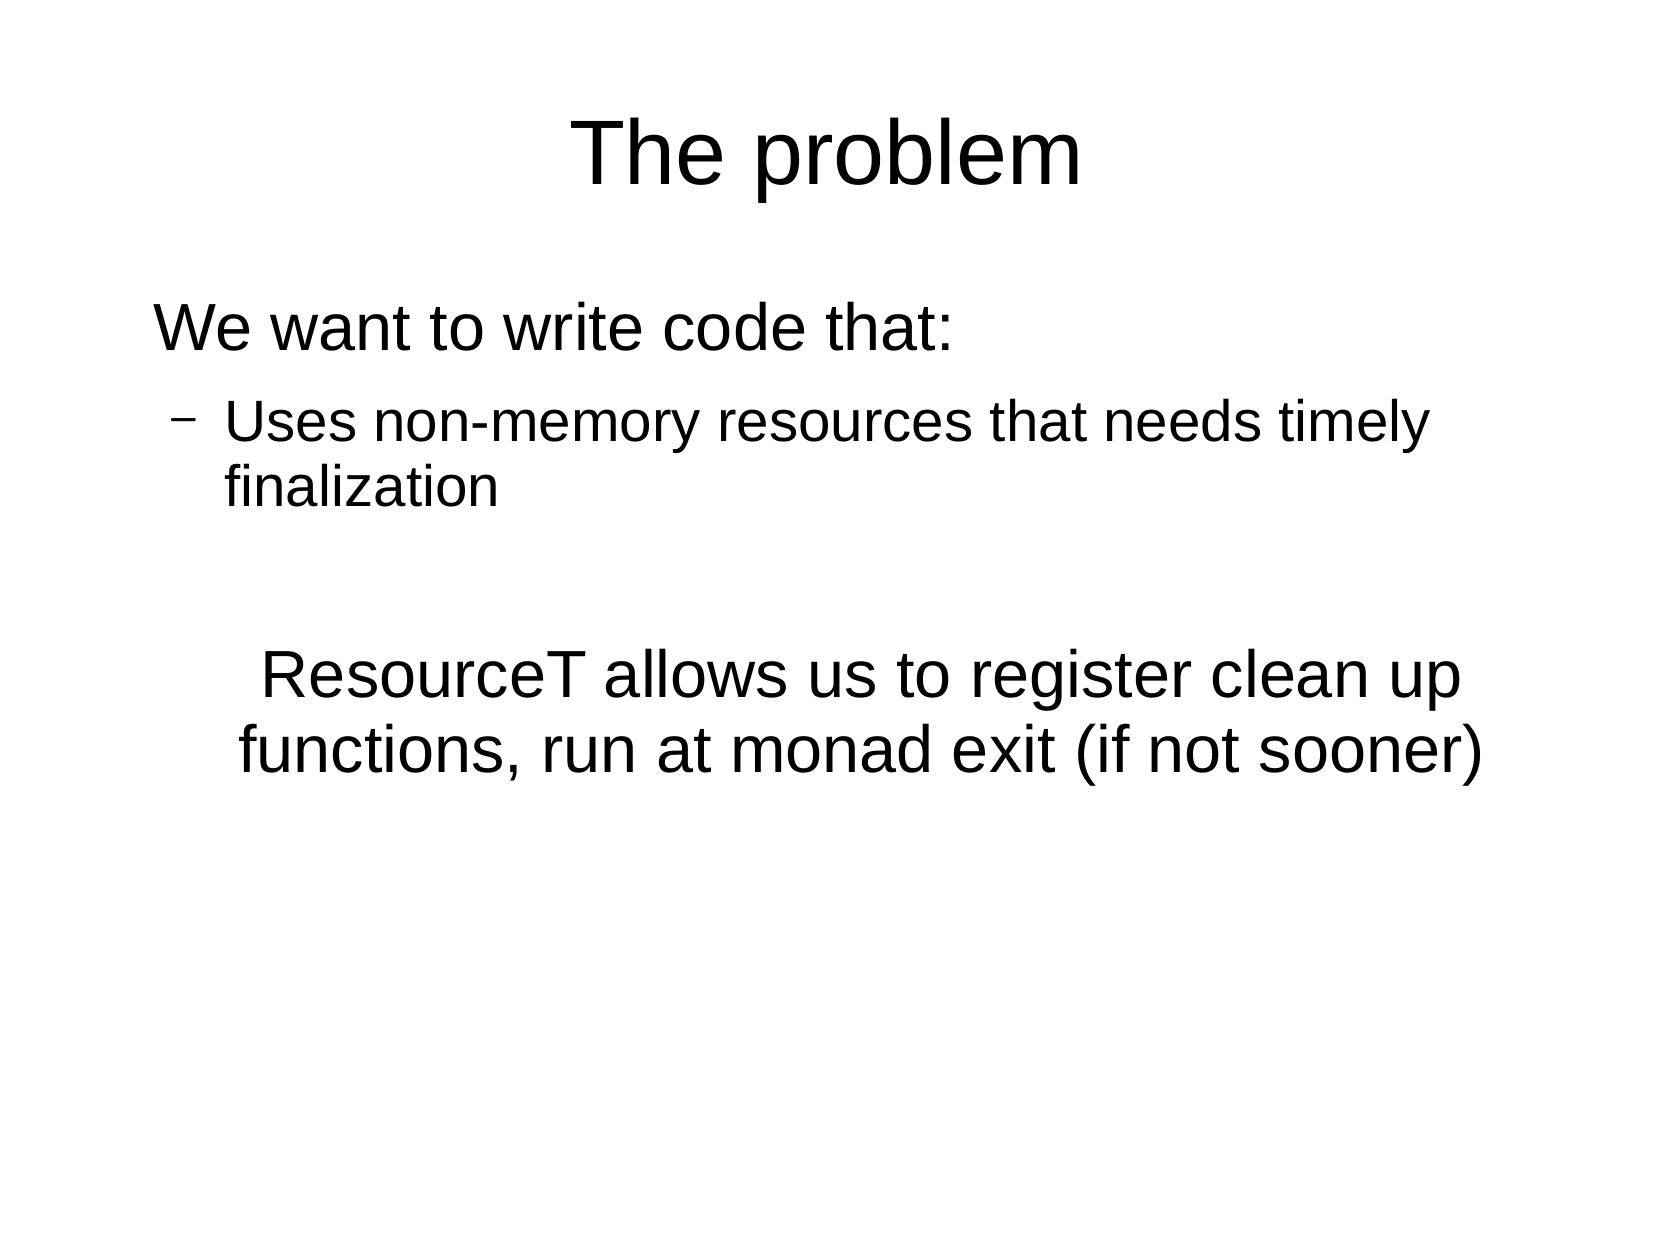

# The problem
We want to write code that:
Uses non-memory resources that needs timely finalization
ResourceT allows us to register clean up functions, run at monad exit (if not sooner)